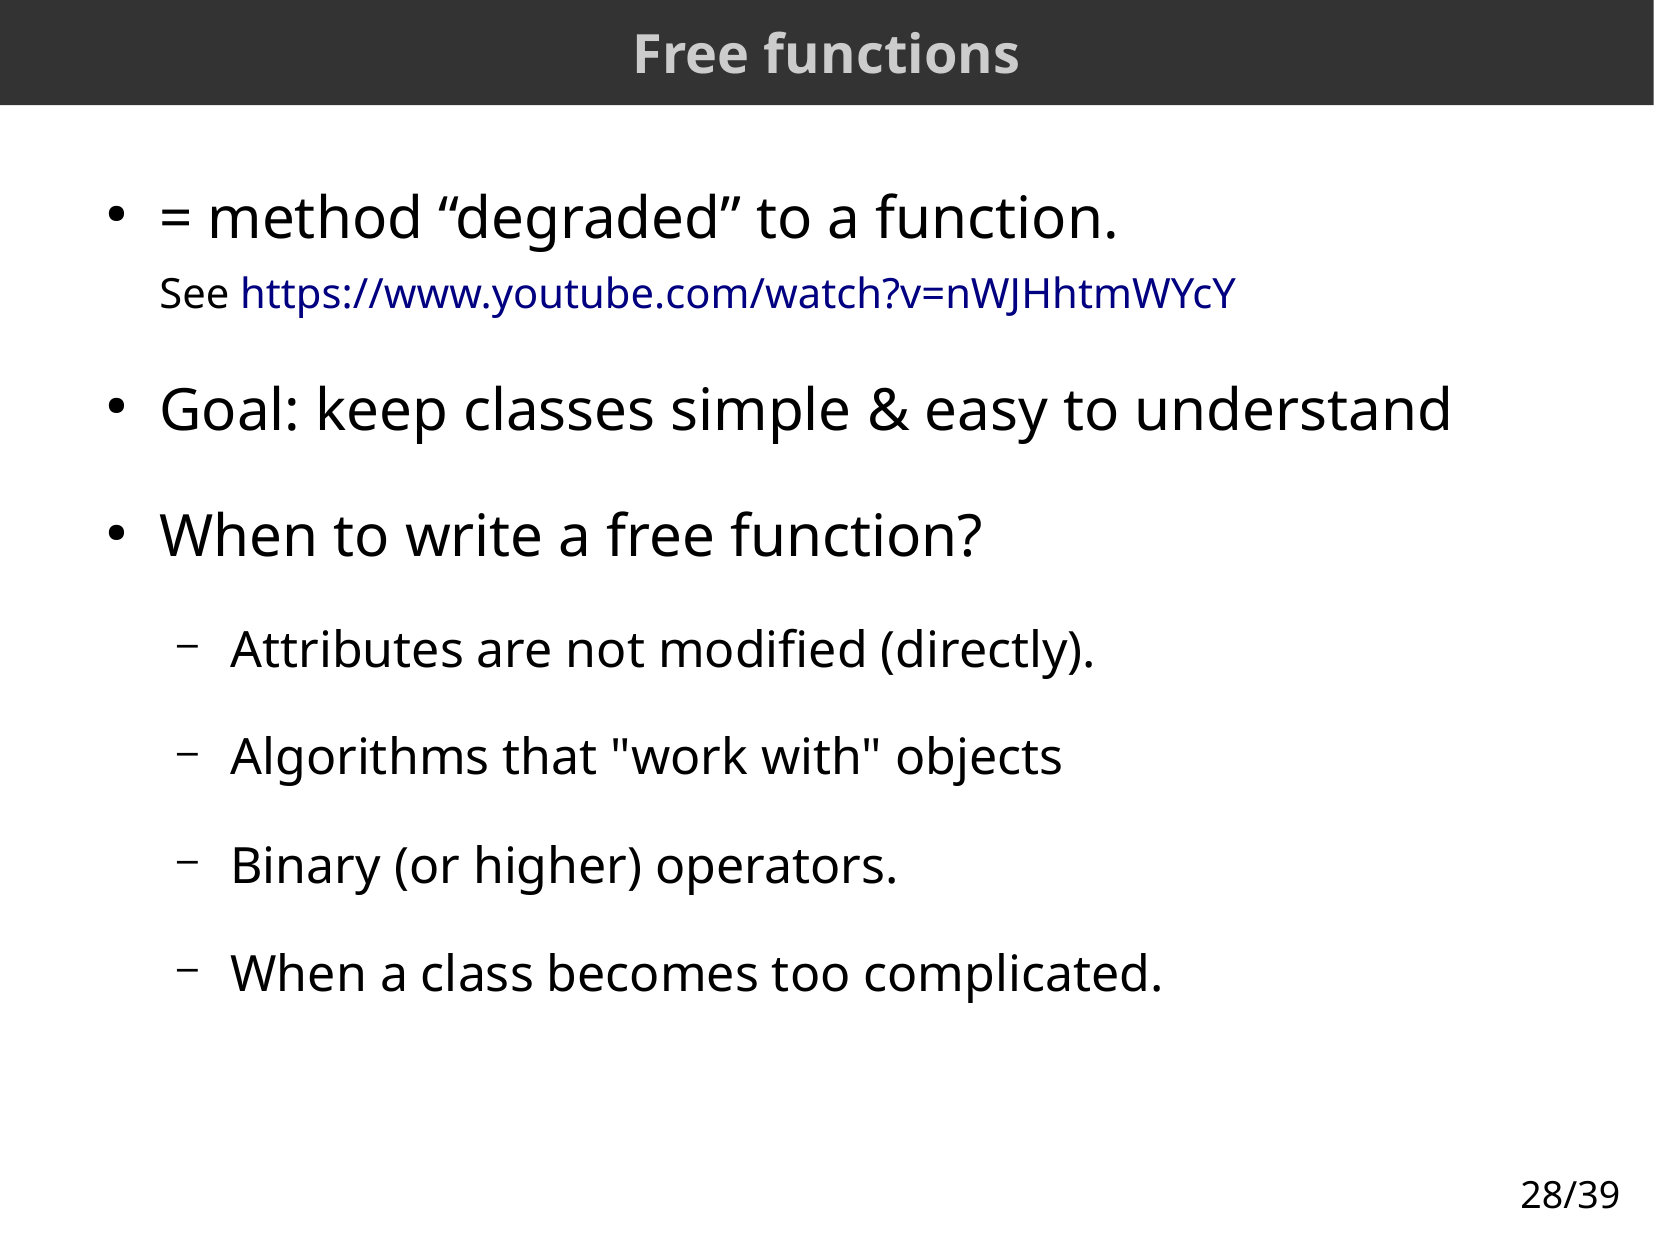

# Free functions
= method “degraded” to a function.
See https://www.youtube.com/watch?v=nWJHhtmWYcY
Goal: keep classes simple & easy to understand
When to write a free function?
Attributes are not modified (directly).
Algorithms that "work with" objects
Binary (or higher) operators.
When a class becomes too complicated.